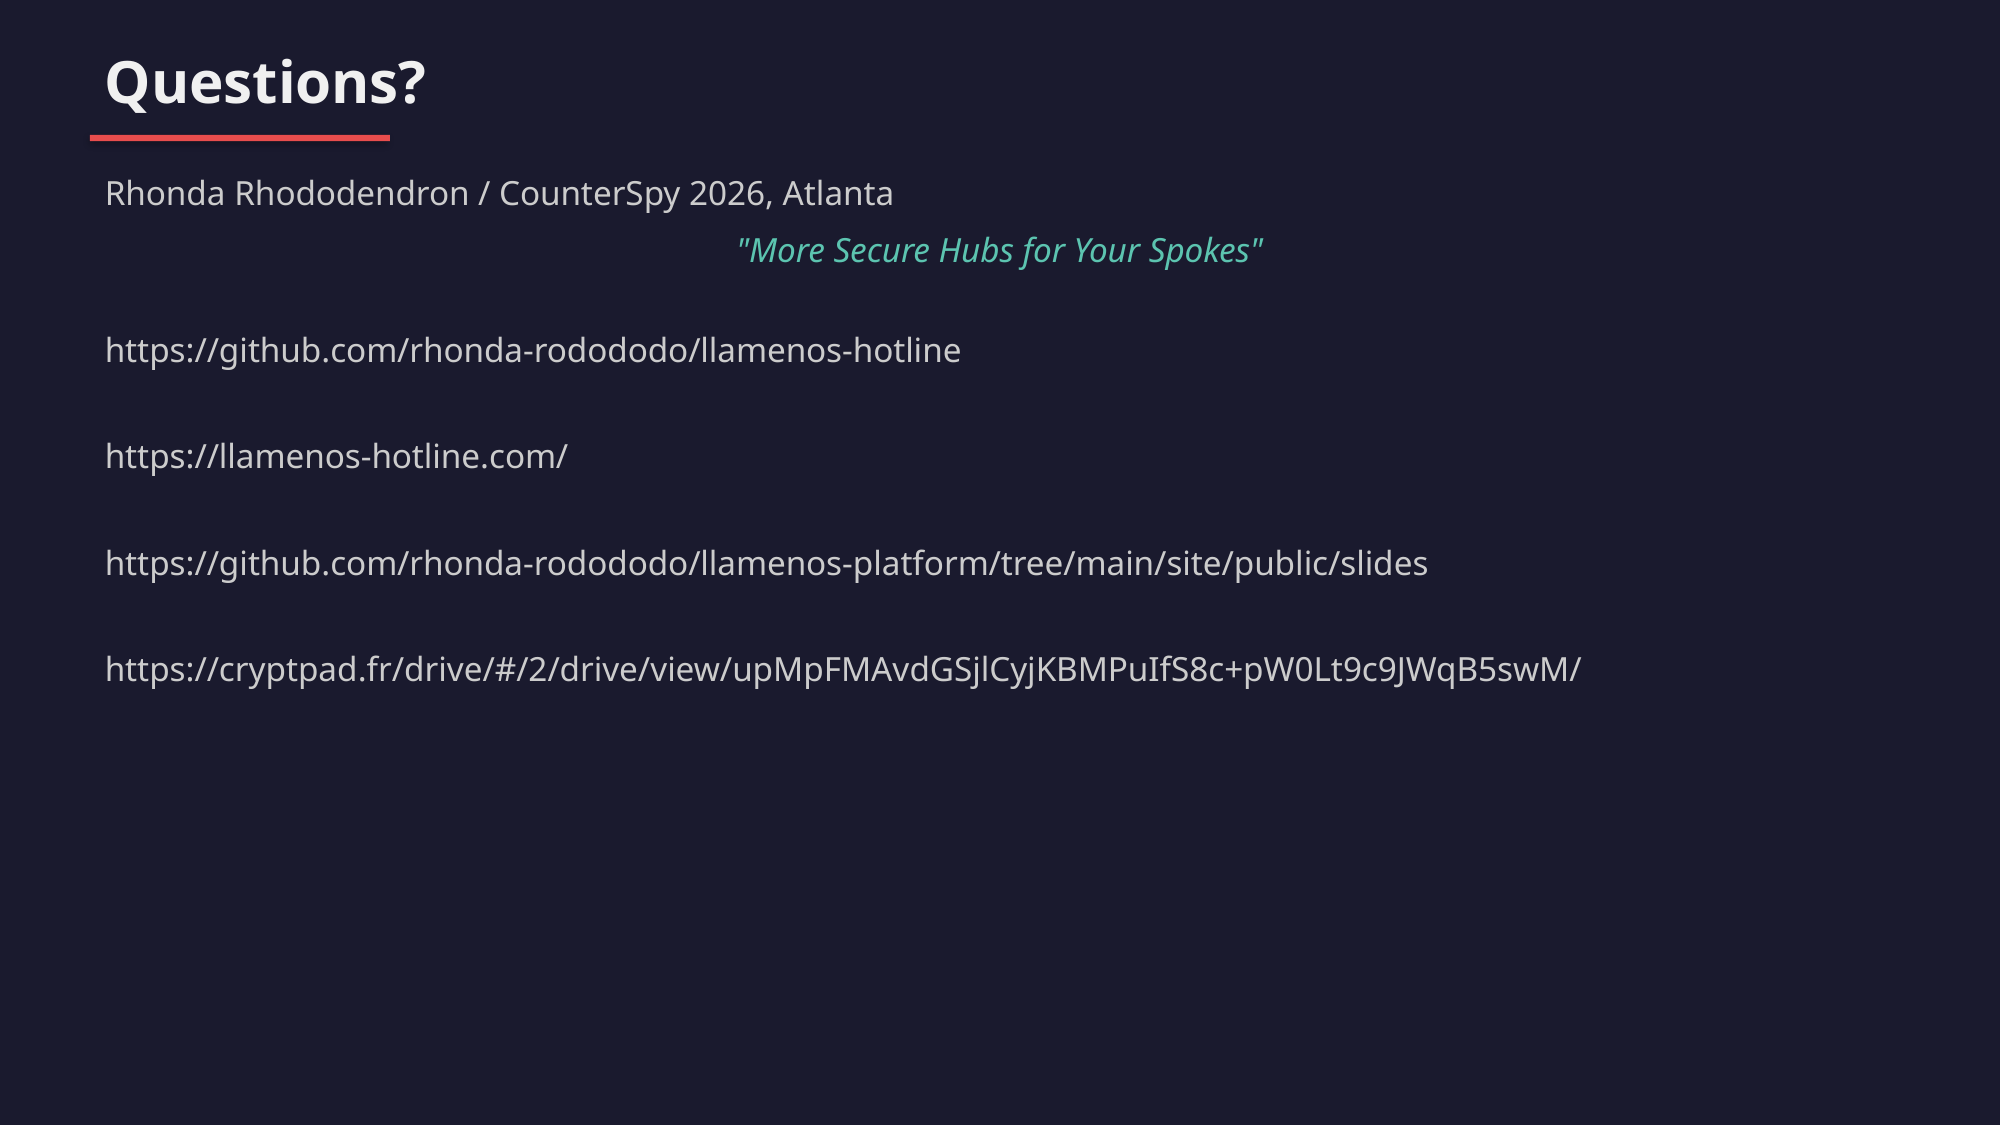

Questions?
Rhonda Rhododendron / CounterSpy 2026, Atlanta
"More Secure Hubs for Your Spokes"
https://github.com/rhonda-rodododo/llamenos-hotline
https://llamenos-hotline.com/
https://github.com/rhonda-rodododo/llamenos-platform/tree/main/site/public/slides
https://cryptpad.fr/drive/#/2/drive/view/upMpFMAvdGSjlCyjKBMPuIfS8c+pW0Lt9c9JWqB5swM/